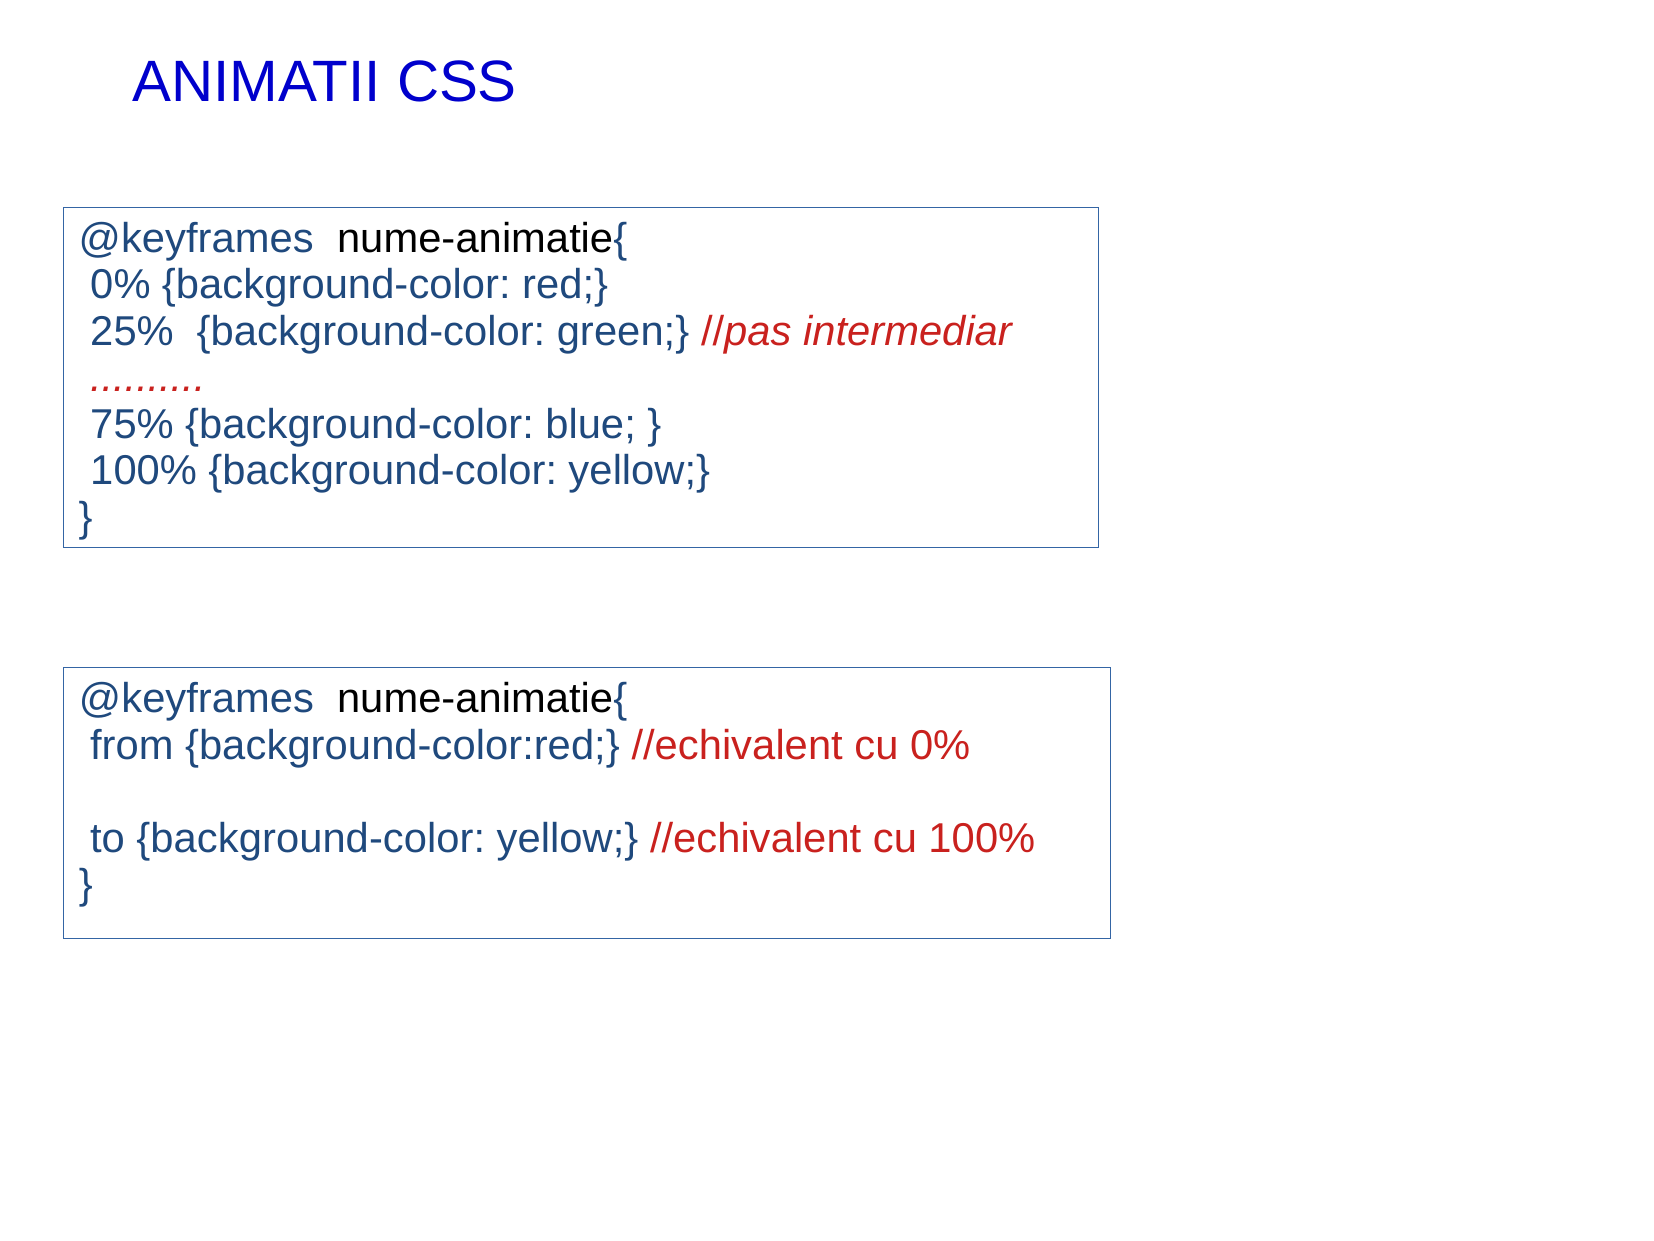

ANIMATII CSS
@keyframes nume-animatie{
 0% {background-color: red;}
 25% {background-color: green;} //pas intermediar
 ..........
 75% {background-color: blue; }
 100% {background-color: yellow;}
}
@keyframes nume-animatie{
 from {background-color:red;} //echivalent cu 0%
 to {background-color: yellow;} //echivalent cu 100%
}